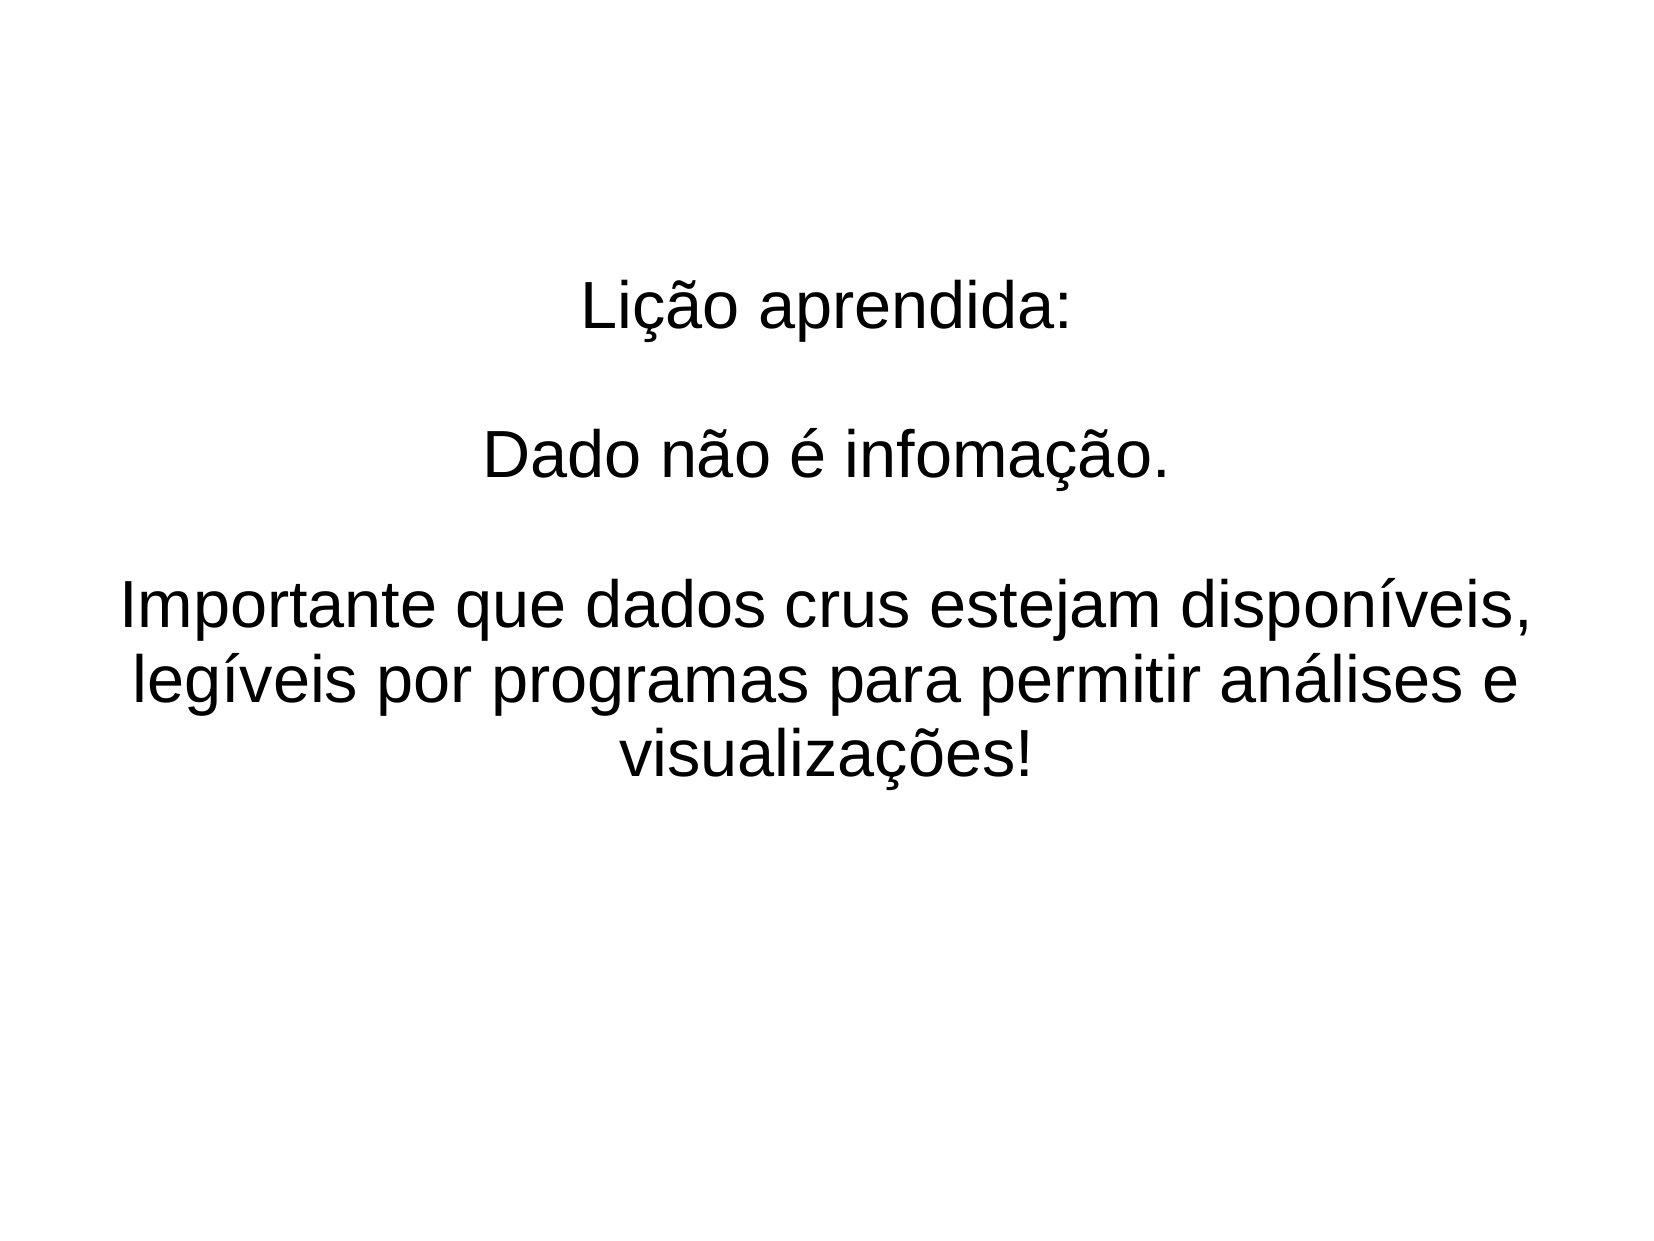

# Lição aprendida:
Dado não é infomação.
Importante que dados crus estejam disponíveis, legíveis por programas para permitir análises e visualizações!